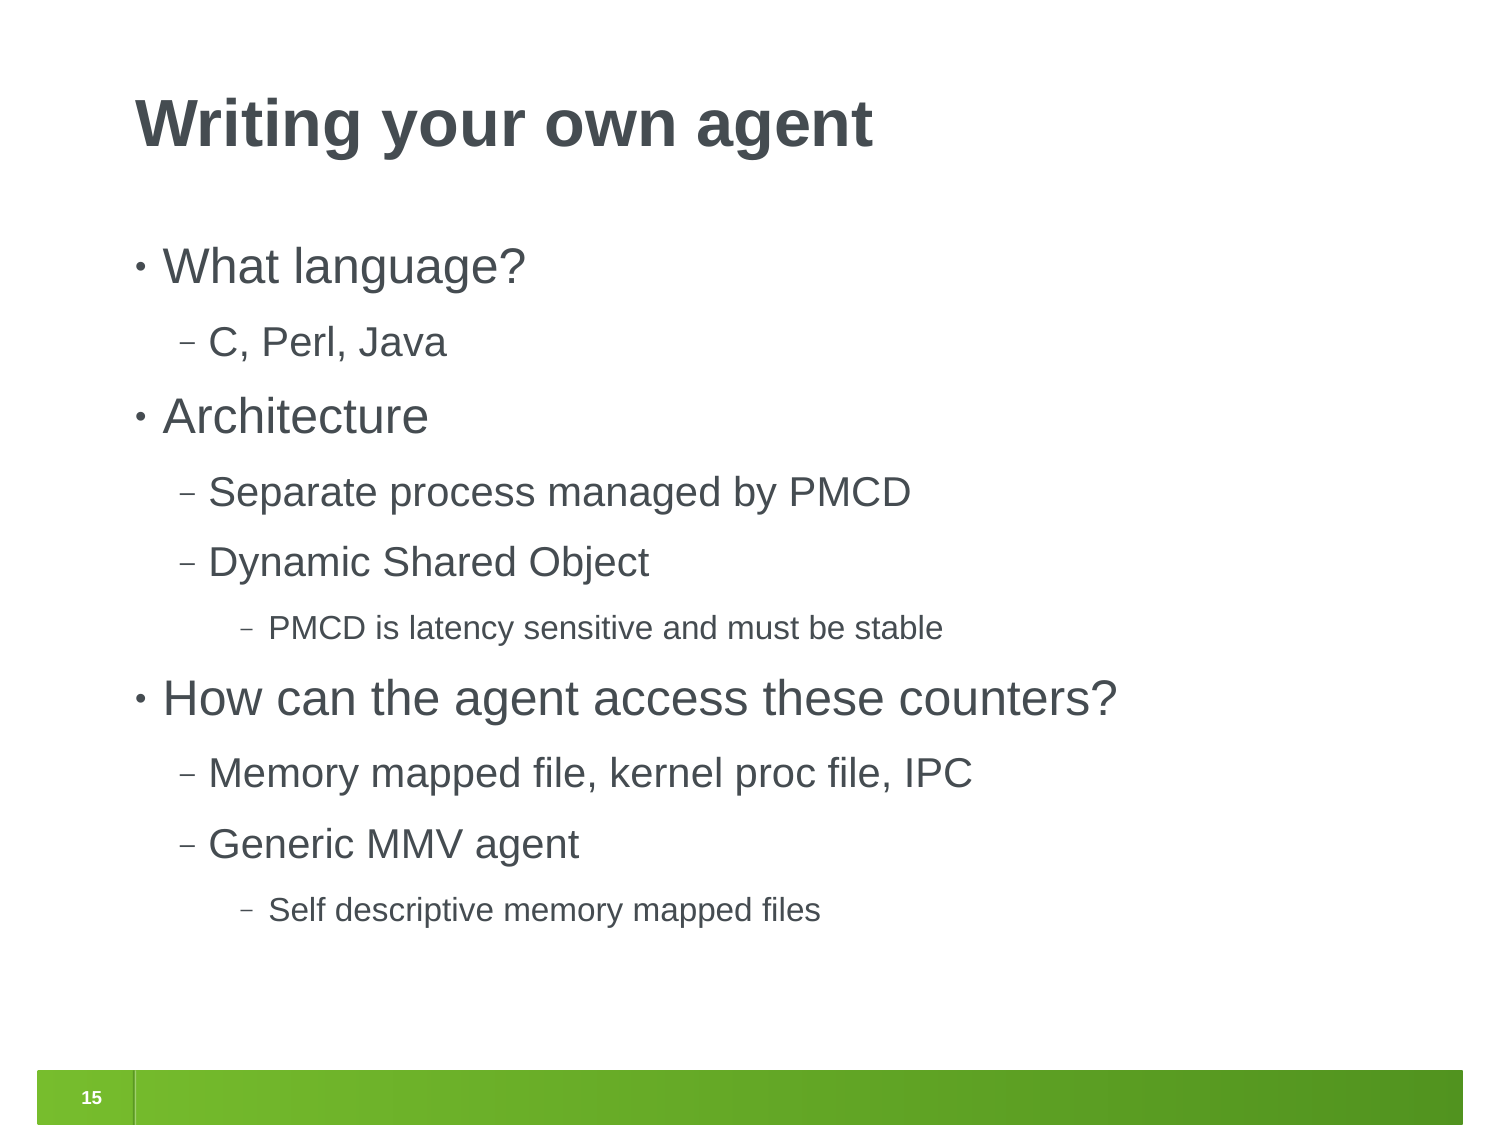

# Writing your own agent
What language?
C, Perl, Java
Architecture
Separate process managed by PMCD
Dynamic Shared Object
PMCD is latency sensitive and must be stable
How can the agent access these counters?
Memory mapped file, kernel proc file, IPC
Generic MMV agent
Self descriptive memory mapped files